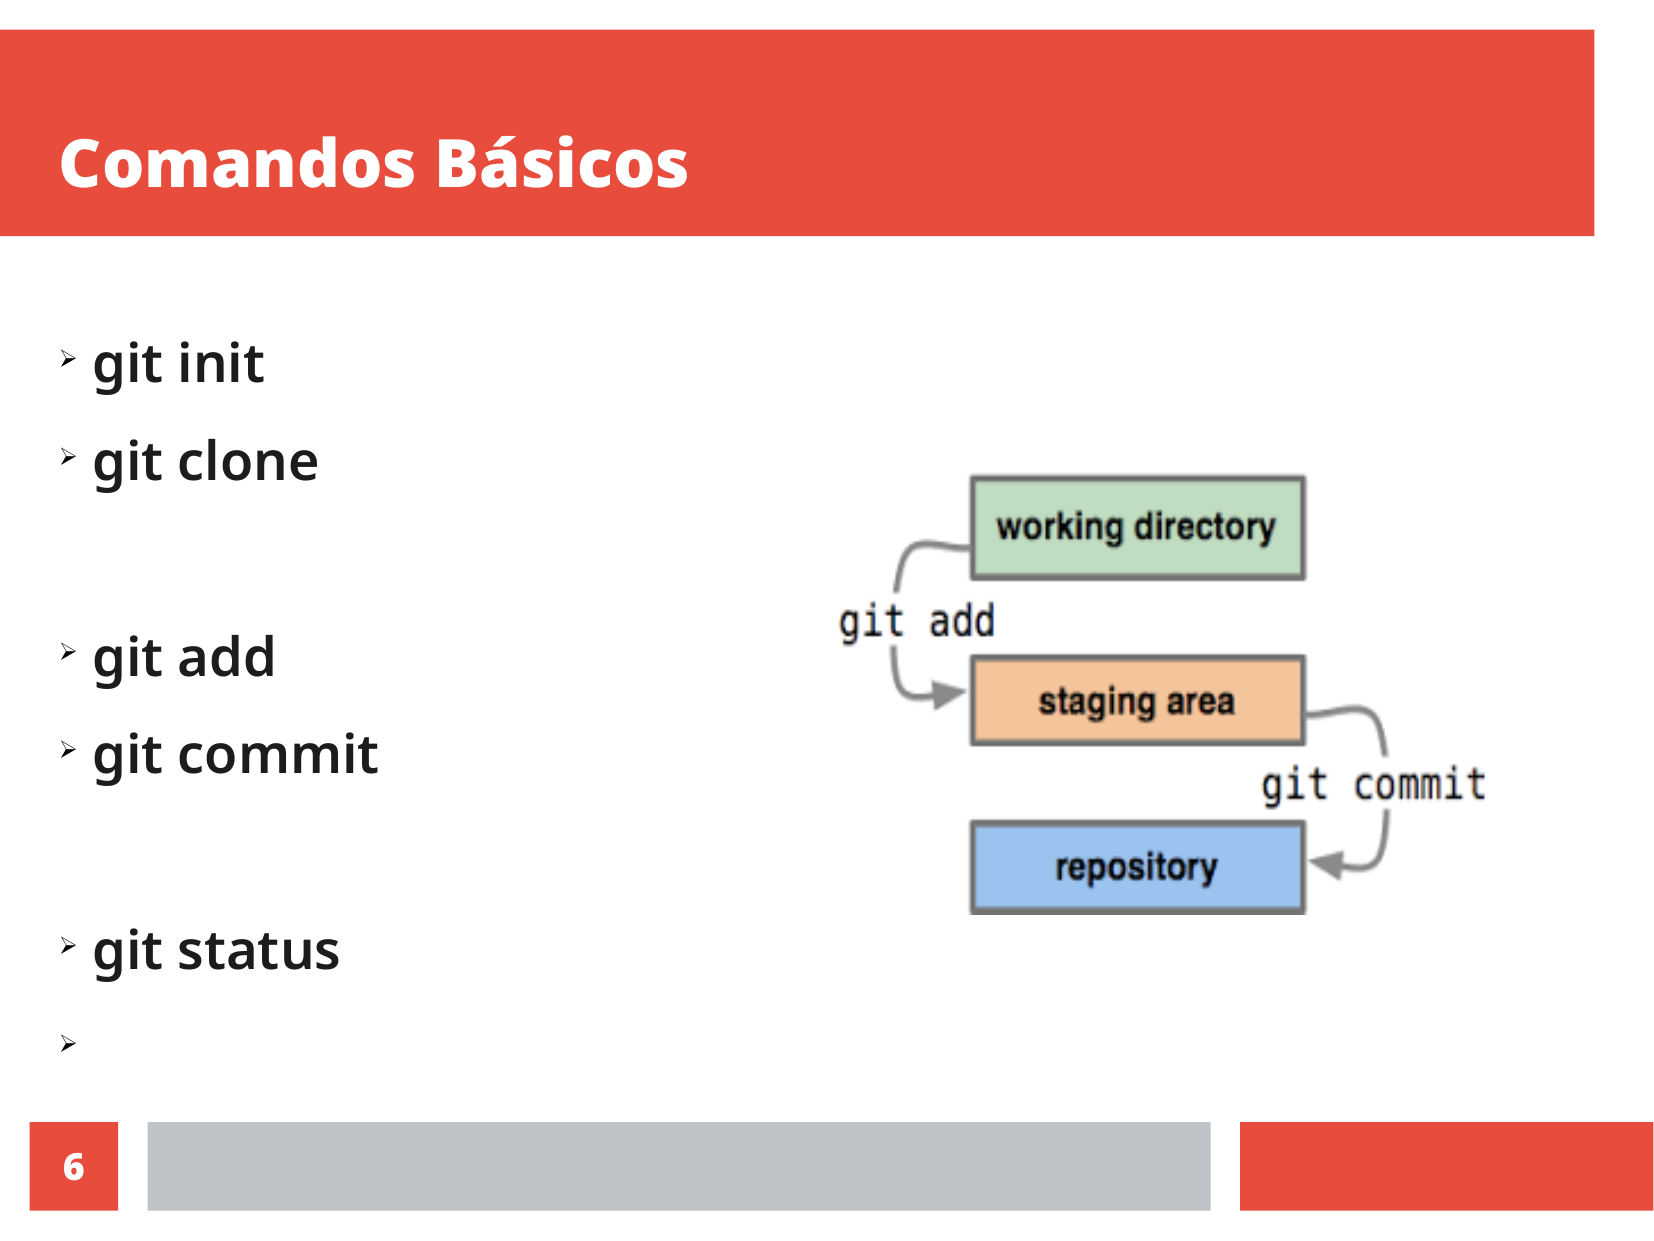

# Comandos Básicos
 git init
 git clone
 git add
 git commit
 git status
6